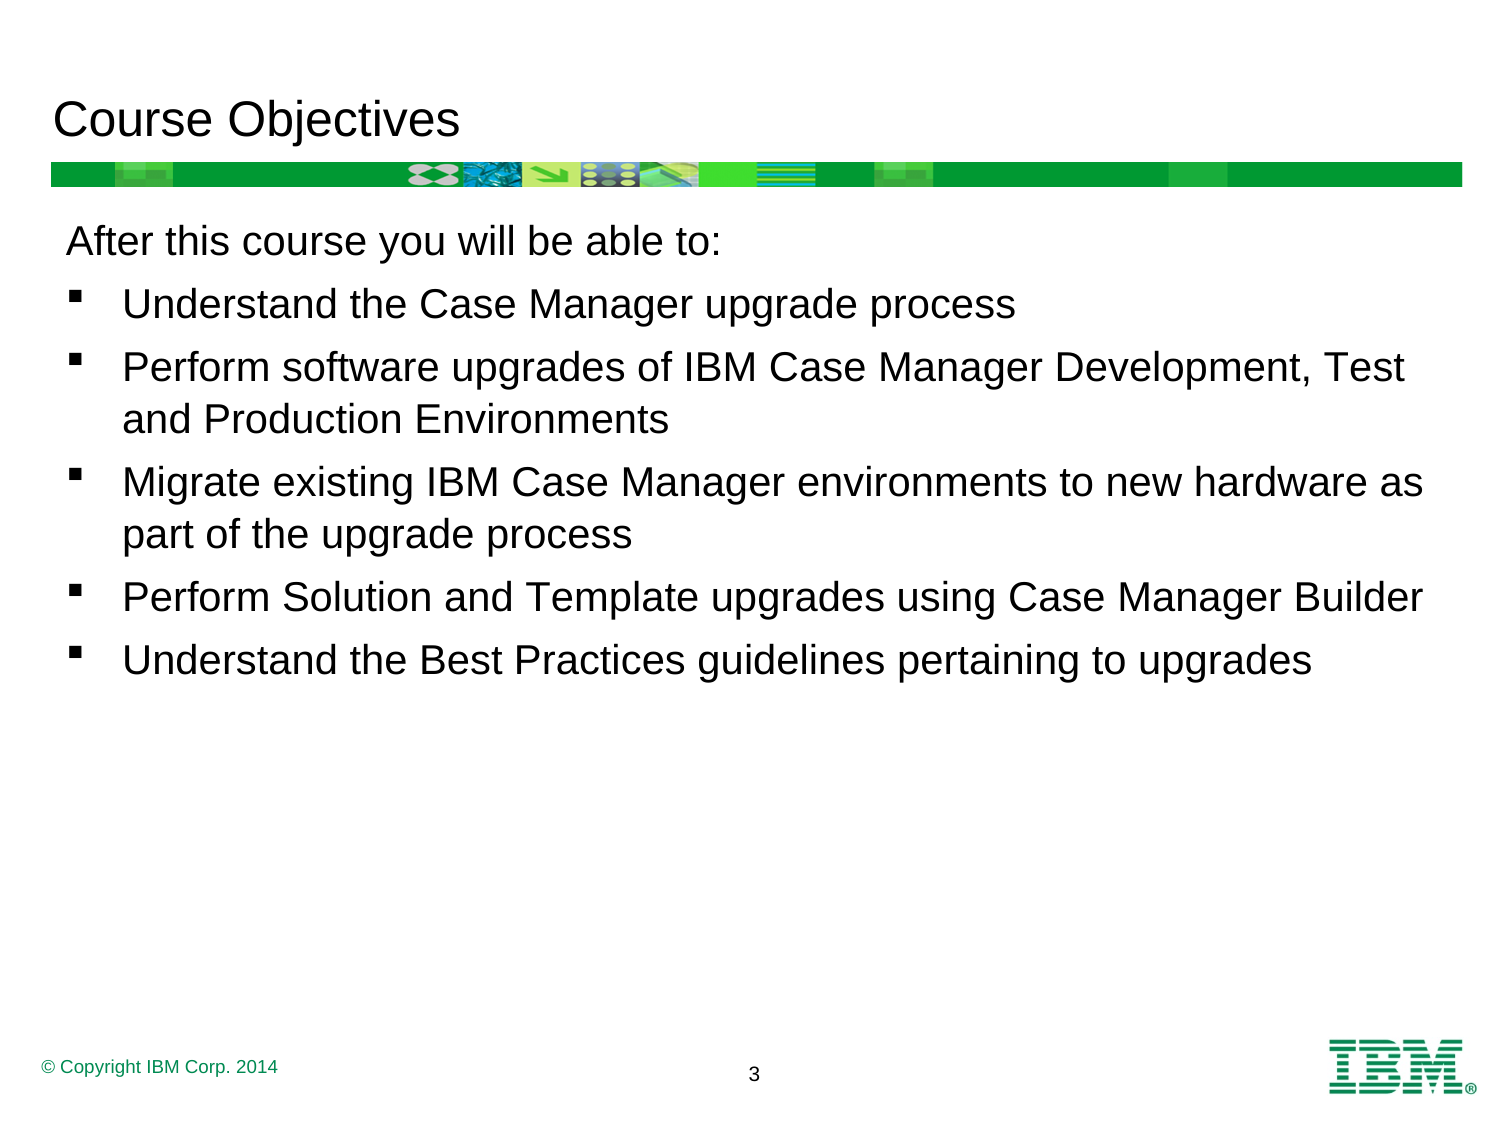

# Course Objectives
After this course you will be able to:
Understand the Case Manager upgrade process
Perform software upgrades of IBM Case Manager Development, Test and Production Environments
Migrate existing IBM Case Manager environments to new hardware as part of the upgrade process
Perform Solution and Template upgrades using Case Manager Builder
Understand the Best Practices guidelines pertaining to upgrades
3